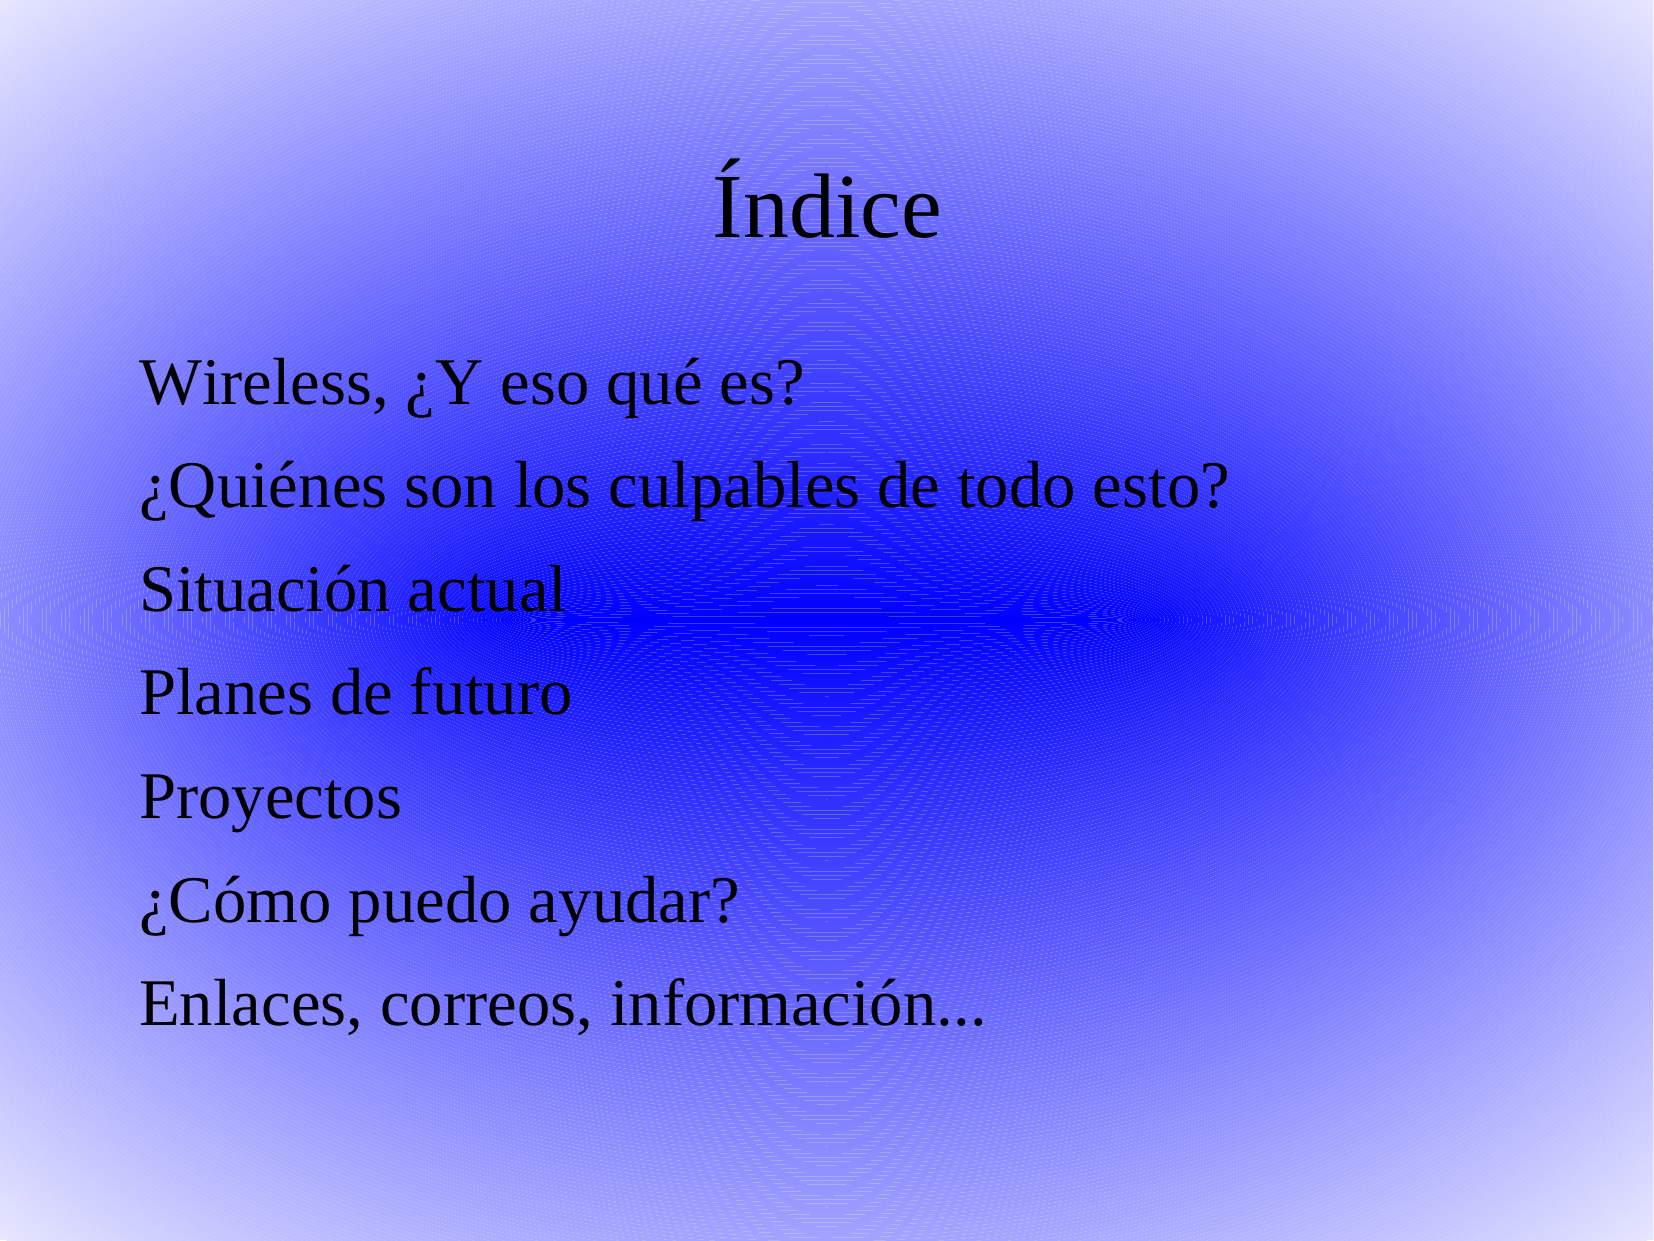

# Índice
Wireless, ¿Y eso qué es?
¿Quiénes son los culpables de todo esto?
Situación actual
Planes de futuro
Proyectos
¿Cómo puedo ayudar?
Enlaces, correos, información...